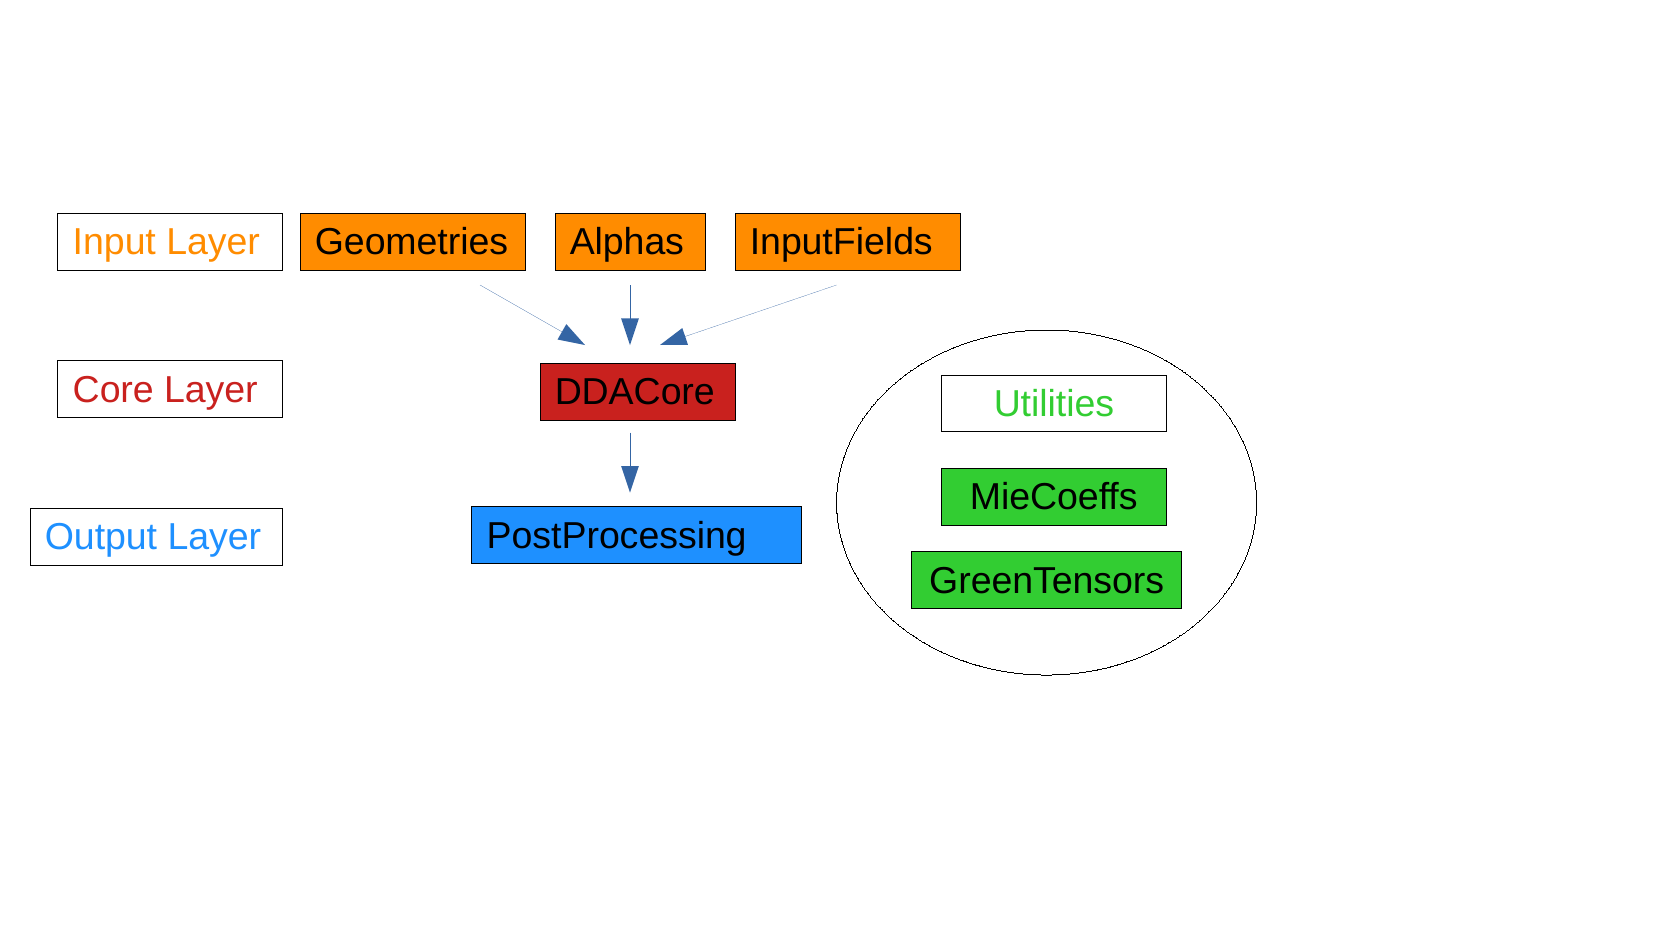

Input Layer
Geometries
Alphas
InputFields
Core Layer
DDACore
Utilities
MieCoeffs
PostProcessing
Output Layer
GreenTensors